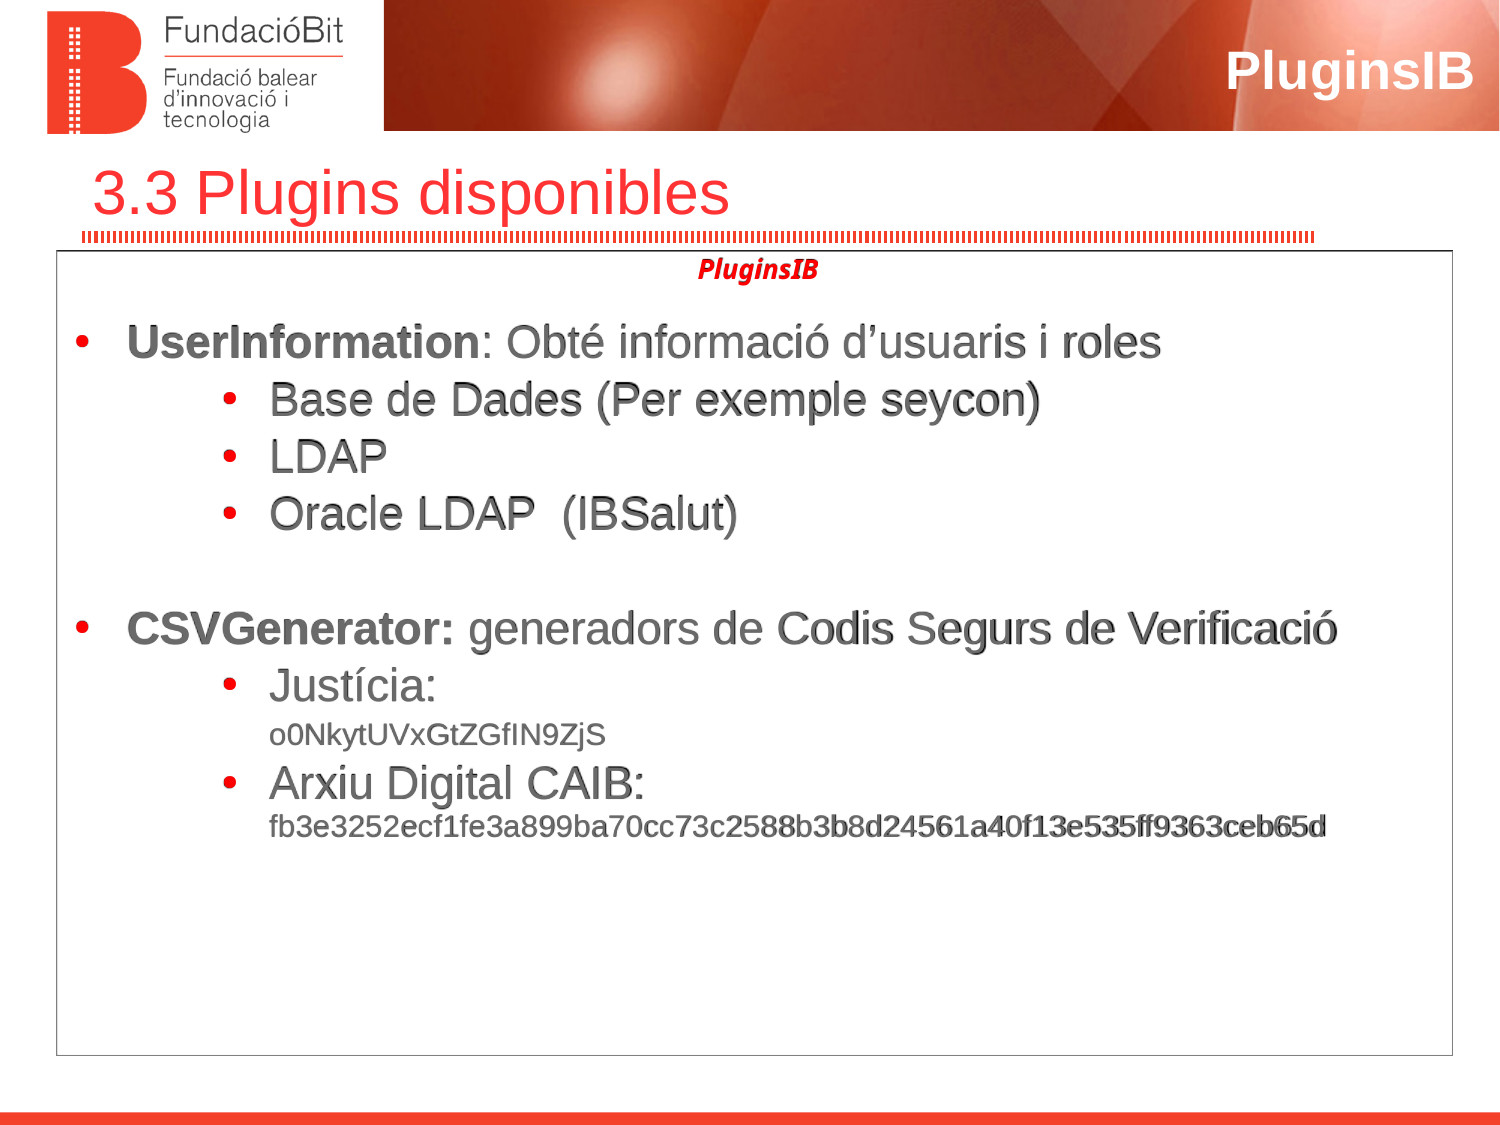

# PluginsIB
 3.3 Plugins disponibles
 PluginsIB
UserInformation: Obté informació d’usuaris i roles
Base de Dades (Per exemple seycon)
LDAP
Oracle LDAP (IBSalut)
CSVGenerator: generadors de Codis Segurs de Verificació
Justícia:
o0NkytUVxGtZGfIN9ZjS
Arxiu Digital CAIB: fb3e3252ecf1fe3a899ba70cc73c2588b3b8d24561a40f13e535ff9363ceb65d